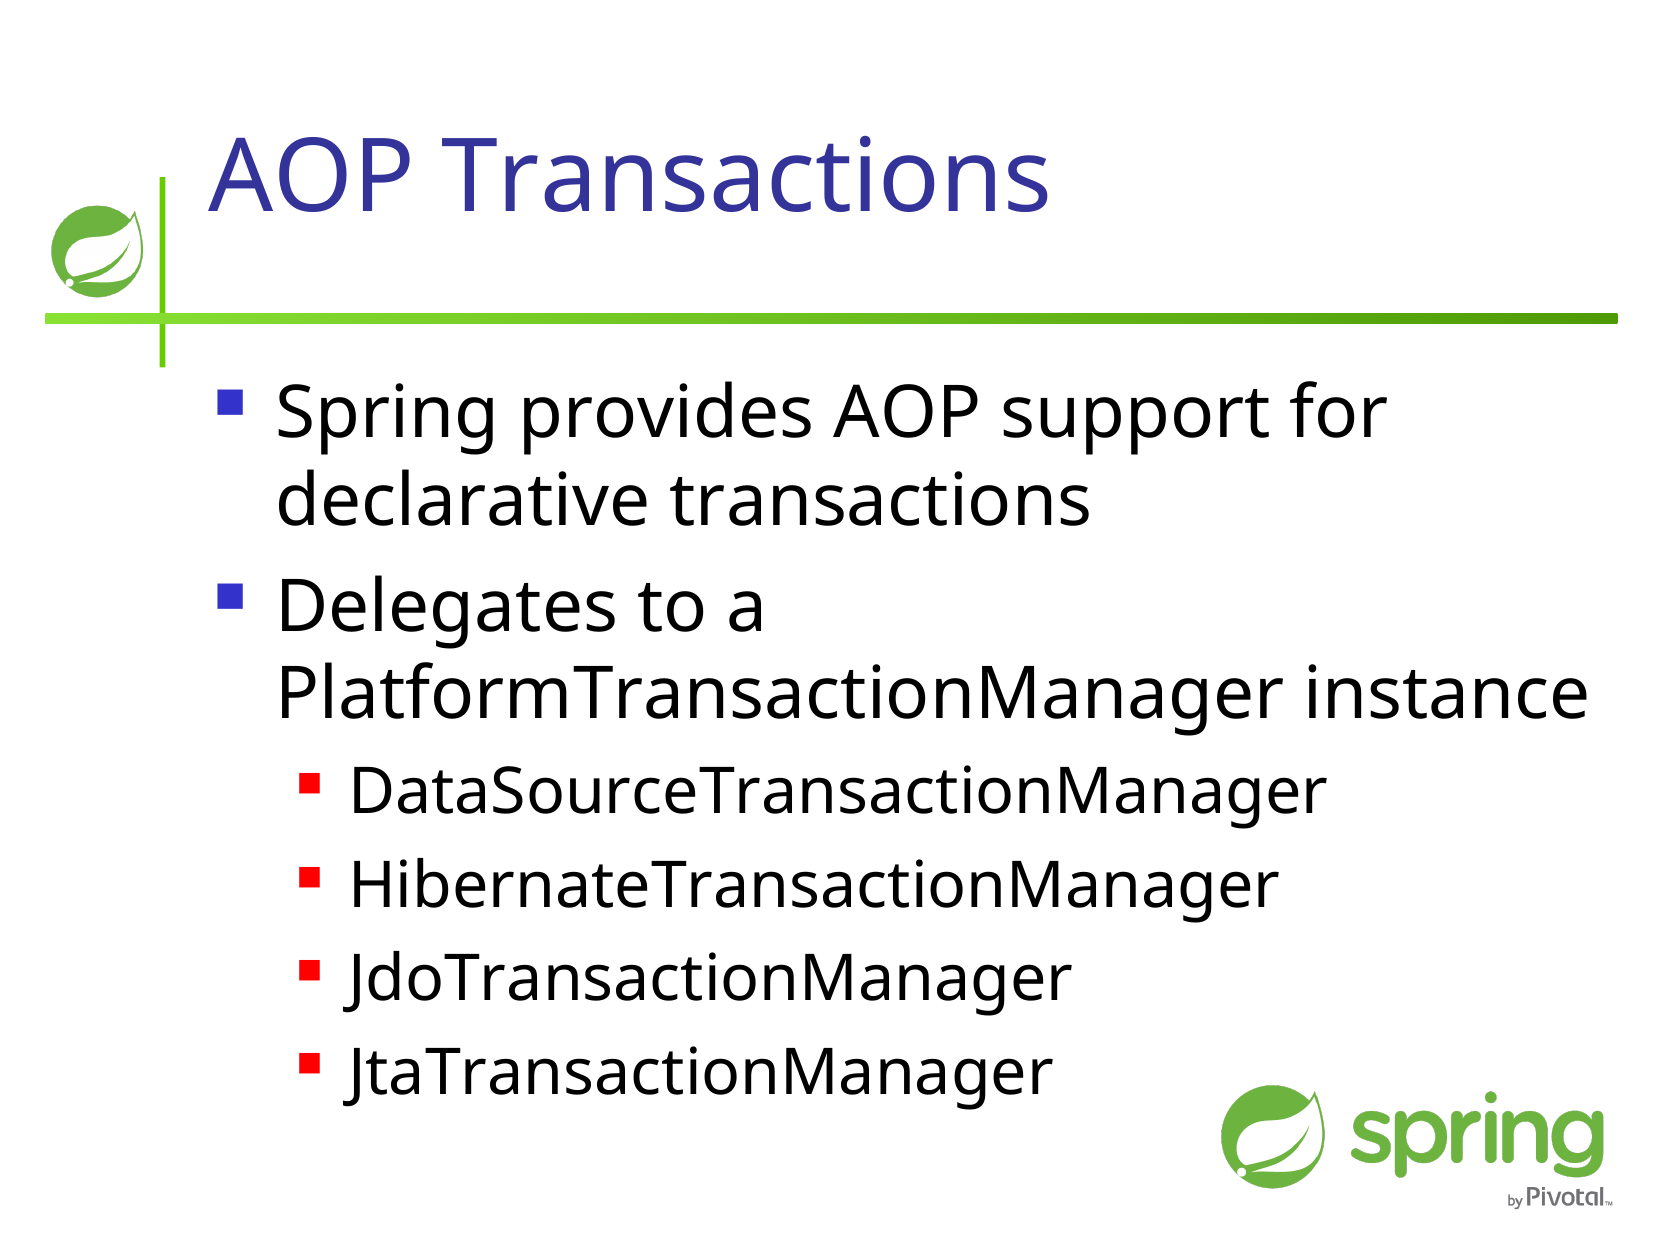

# AOP Transactions
Spring provides AOP support for declarative transactions
Delegates to a PlatformTransactionManager instance
DataSourceTransactionManager
HibernateTransactionManager
JdoTransactionManager
JtaTransactionManager